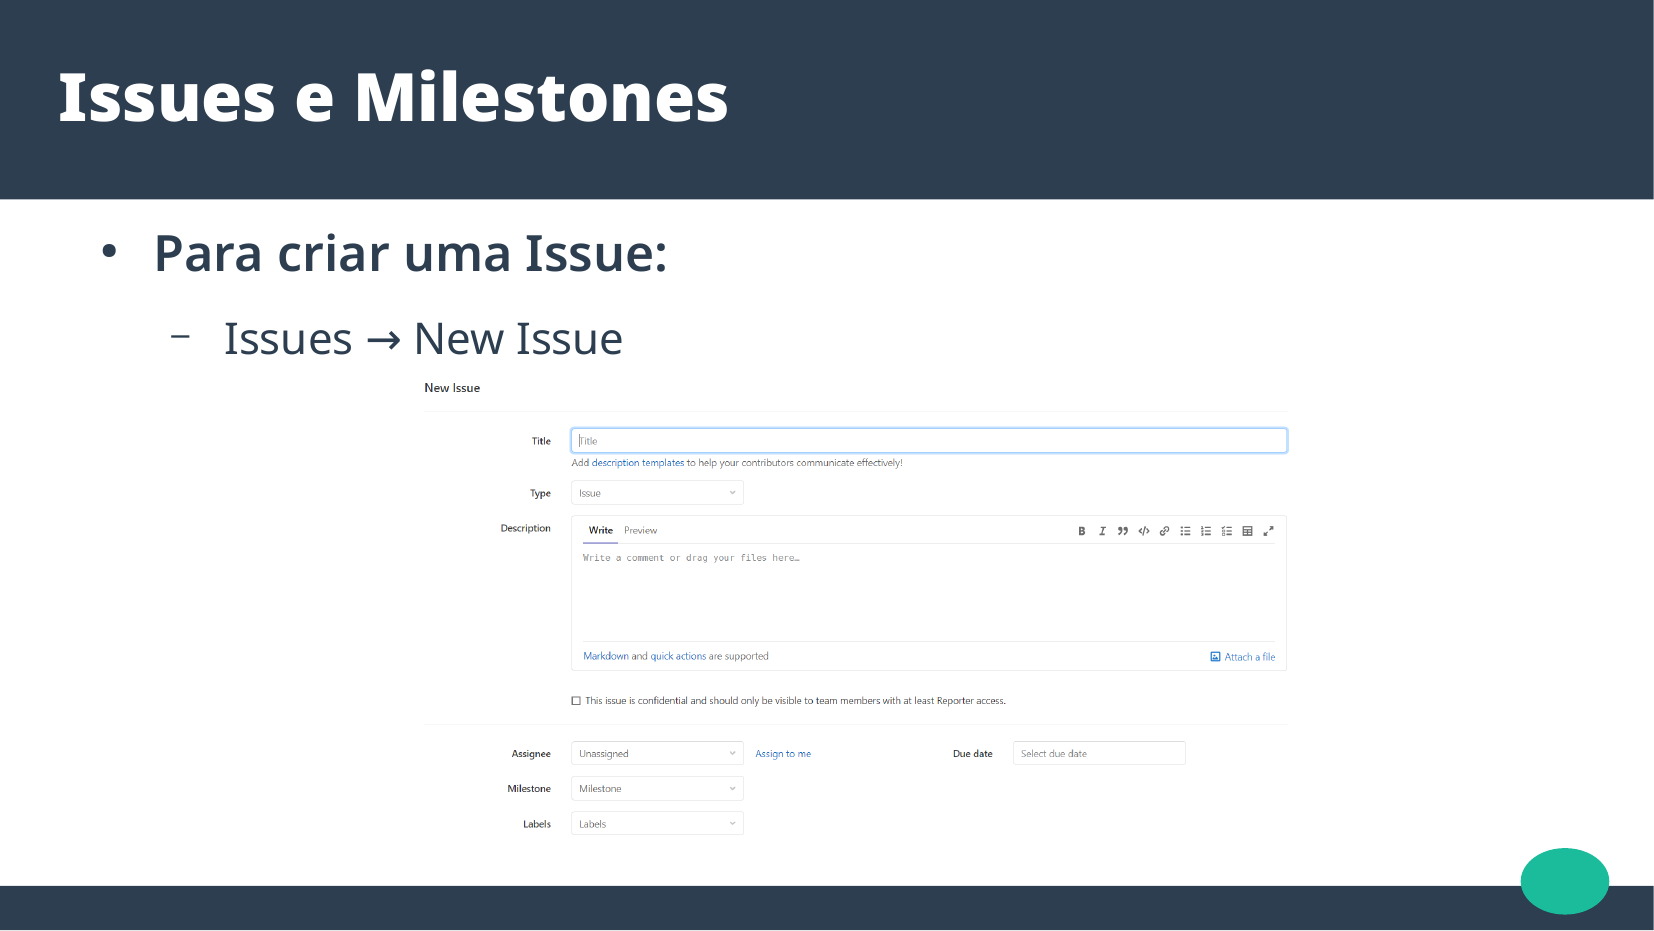

# Issues e Milestones
Para criar uma Issue:
Issues → New Issue